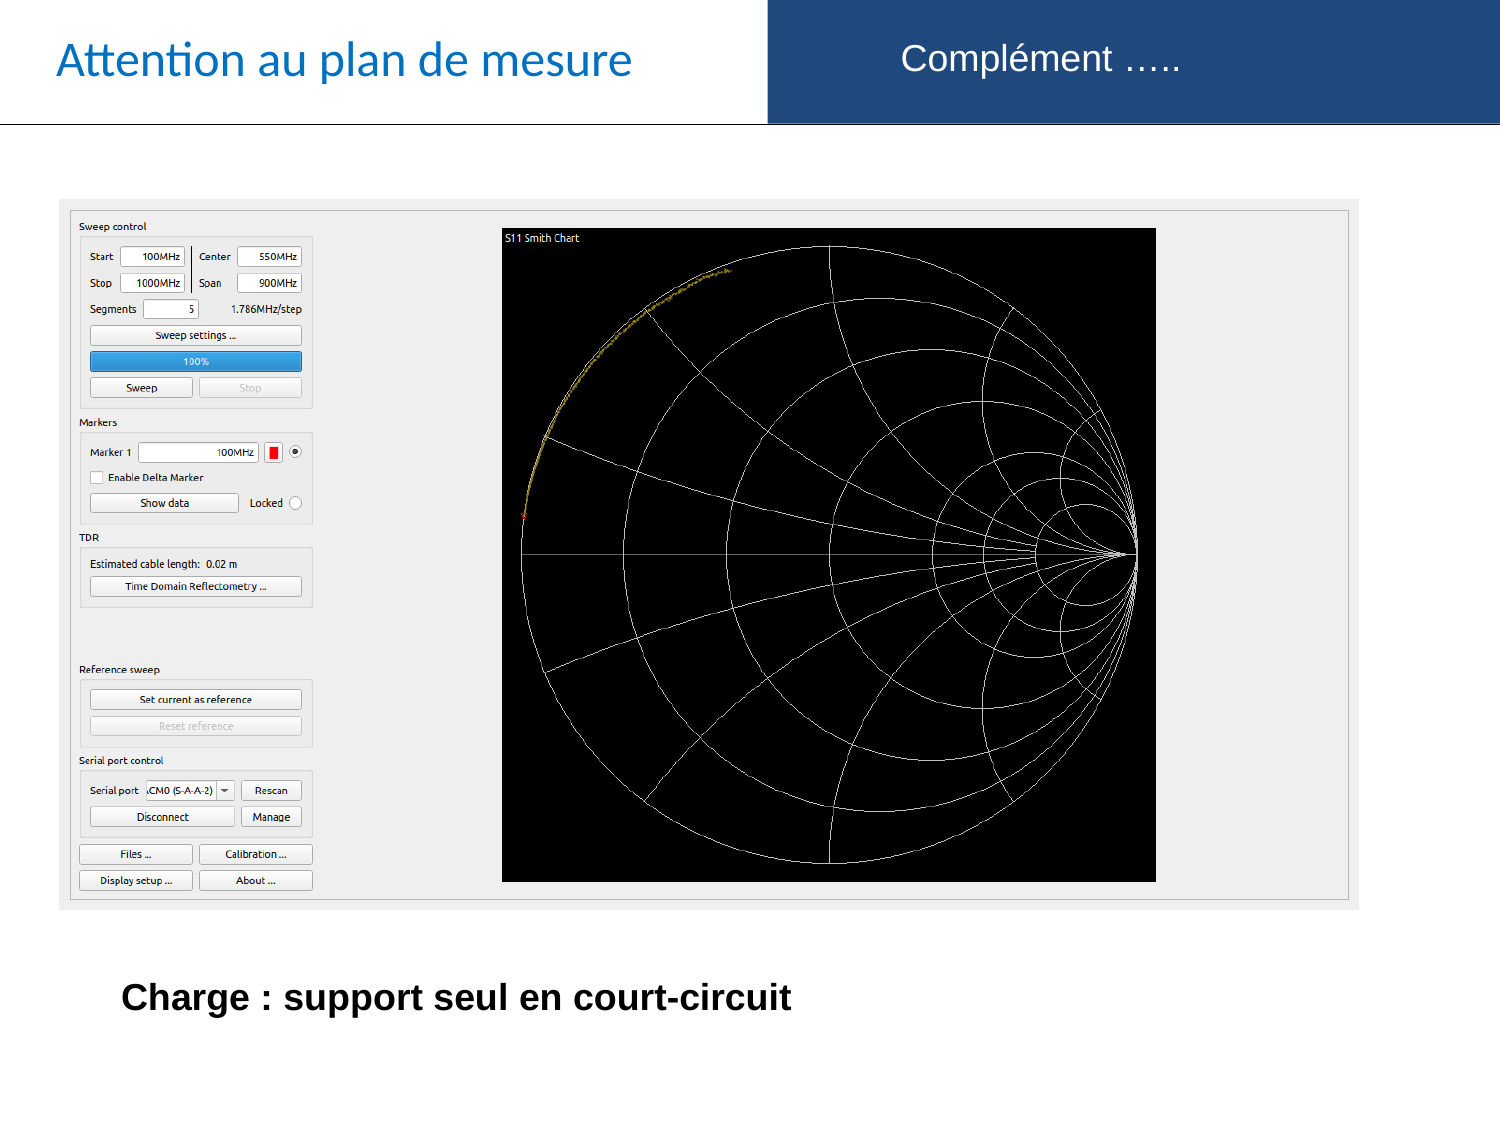

DUT GEII
Attention au plan de mesure
Complément …..
Charge : support seul en court-circuit